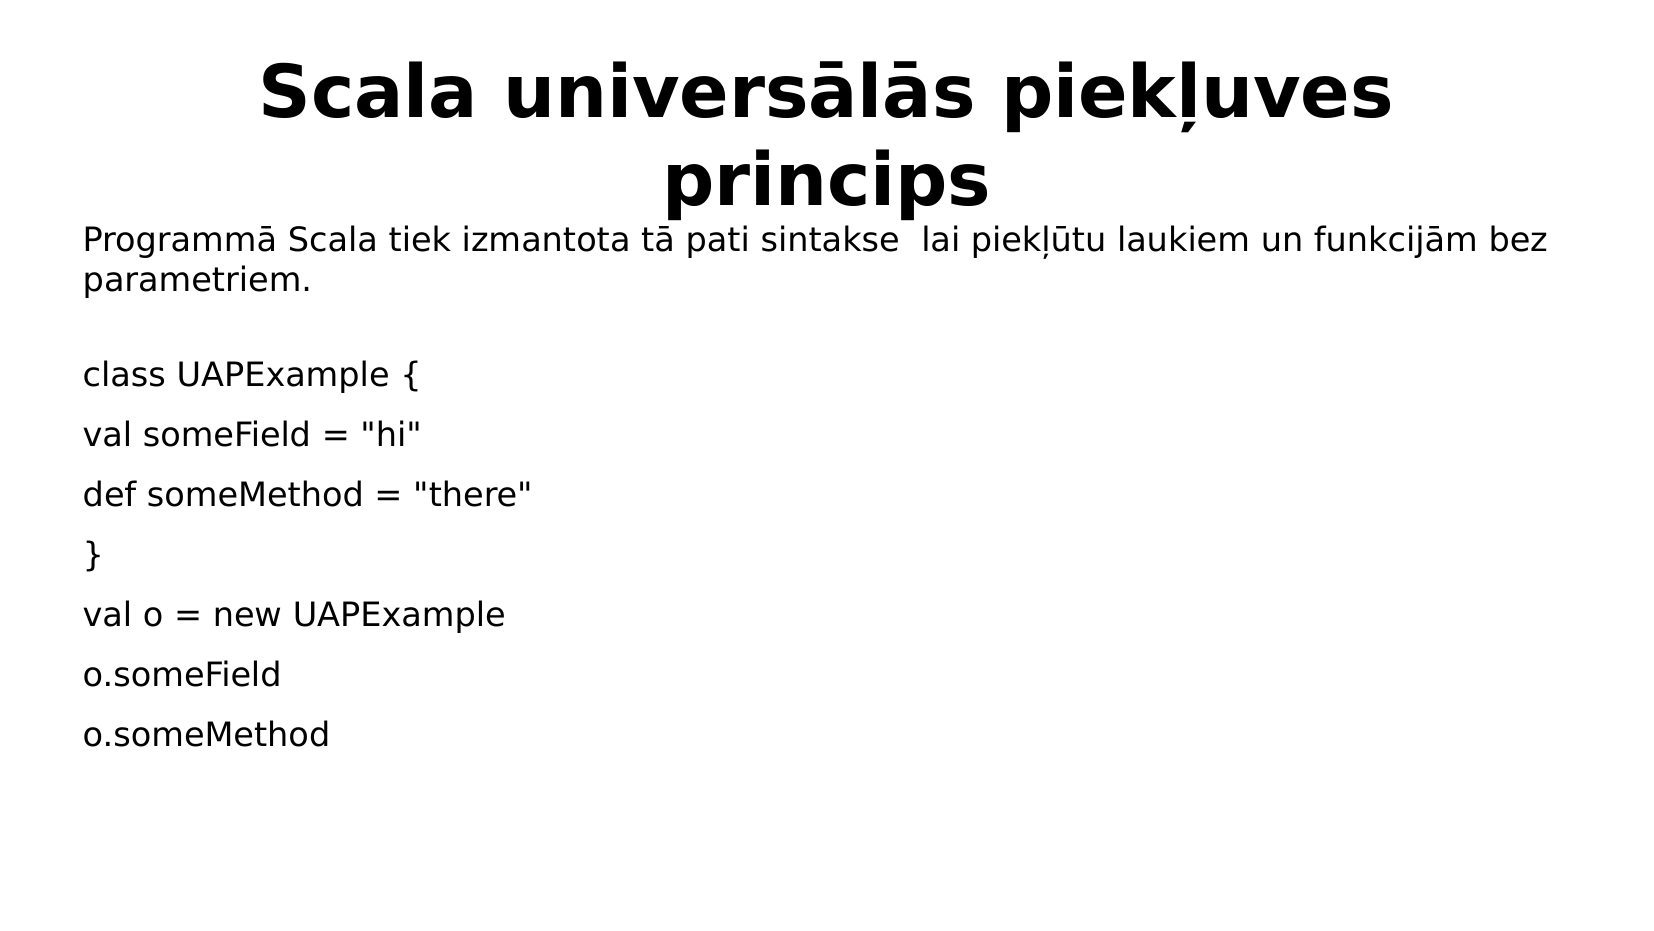

# Scala universālās piekļuves princips
Programmā Scala tiek izmantota tā pati sintakse lai piekļūtu laukiem un funkcijām bez parametriem.
class UAPExample {
val someField = "hi"
def someMethod = "there"
}
val o = new UAPExample
o.someField
o.someMethod